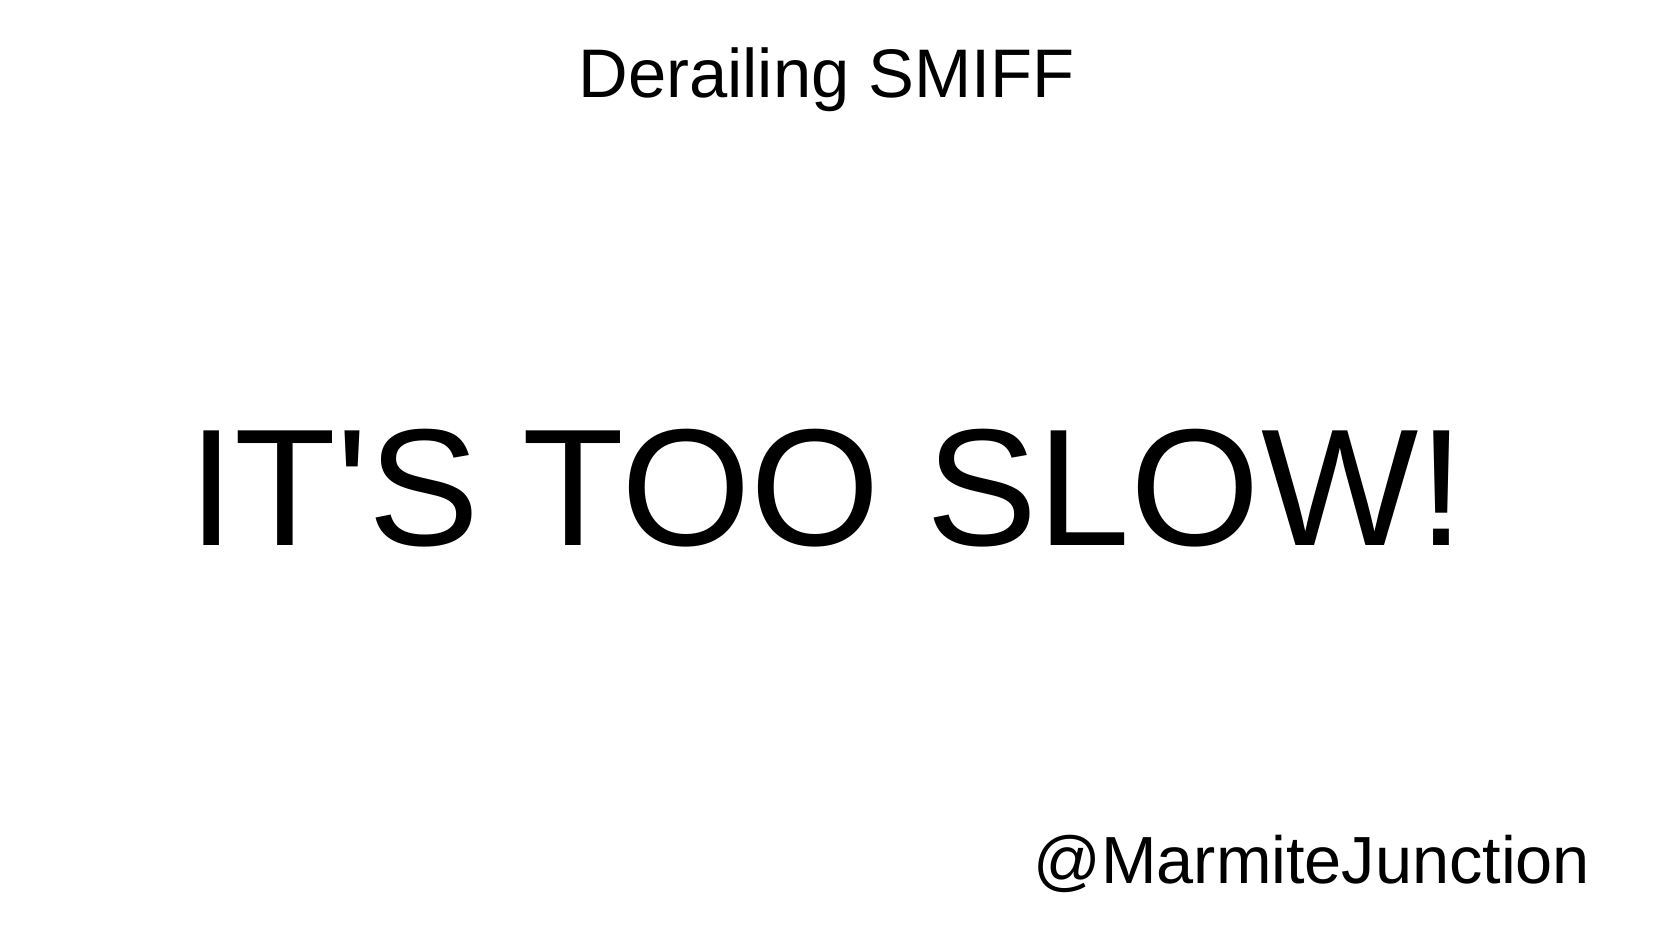

# Derailing SMIFF
IT'S TOO SLOW!
@MarmiteJunction
@MarmiteJunction